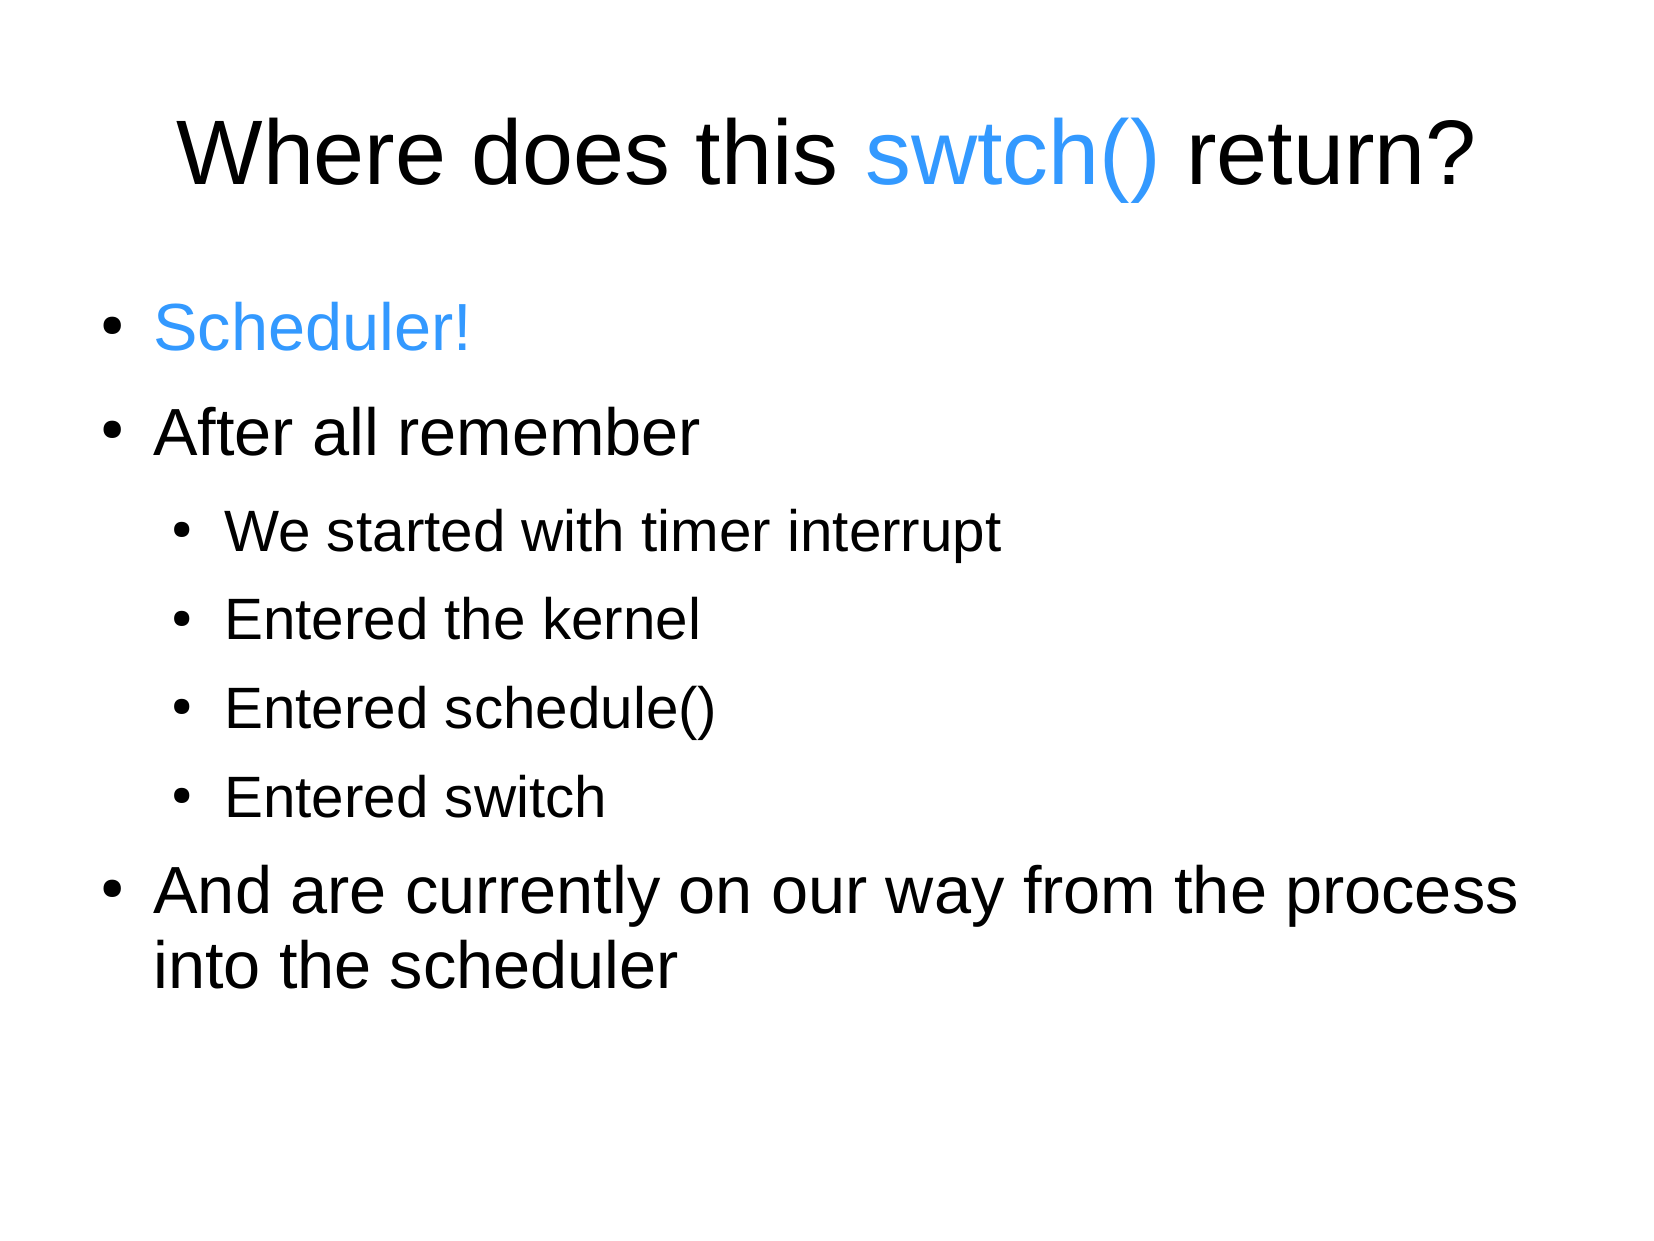

# Where does this swtch() return?
Scheduler!
After all remember
We started with timer interrupt
Entered the kernel
Entered schedule()
Entered switch
And are currently on our way from the process into the scheduler